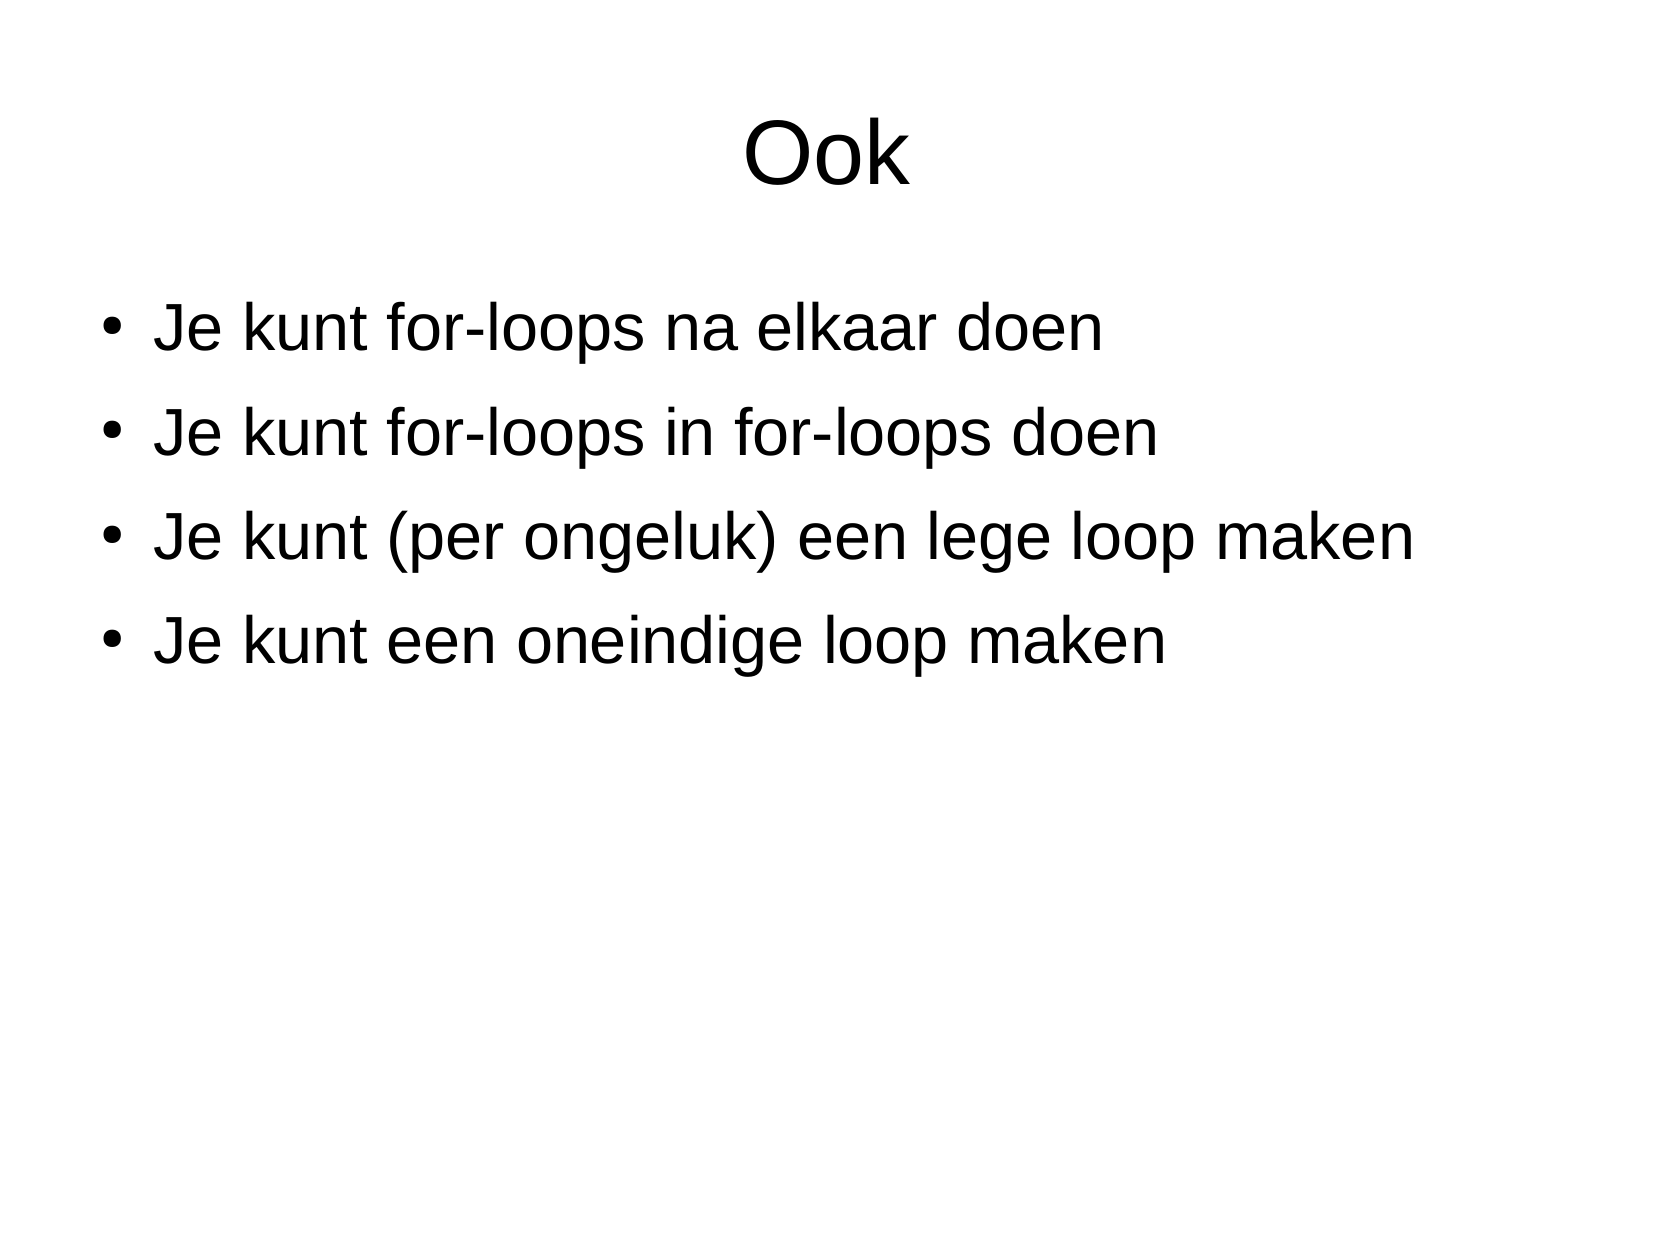

# Ook
Je kunt for-loops na elkaar doen
Je kunt for-loops in for-loops doen
Je kunt (per ongeluk) een lege loop maken
Je kunt een oneindige loop maken